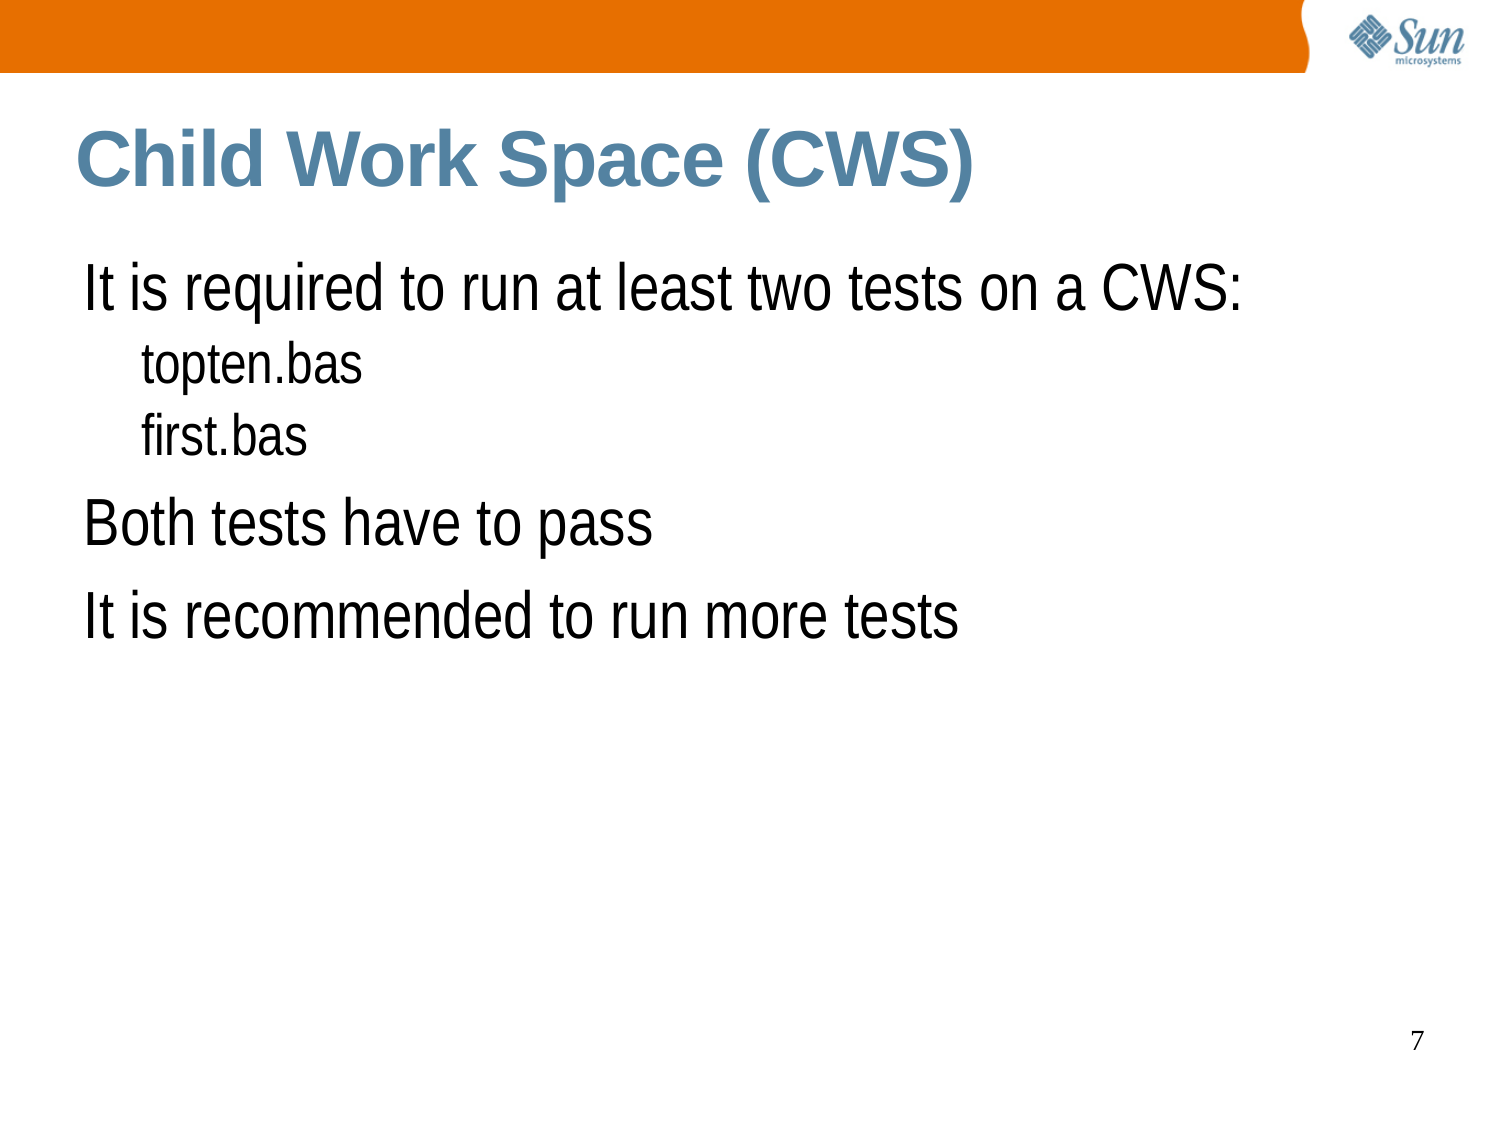

# Child Work Space (CWS)
It is required to run at least two tests on a CWS:
topten.bas
first.bas
Both tests have to pass
It is recommended to run more tests
7